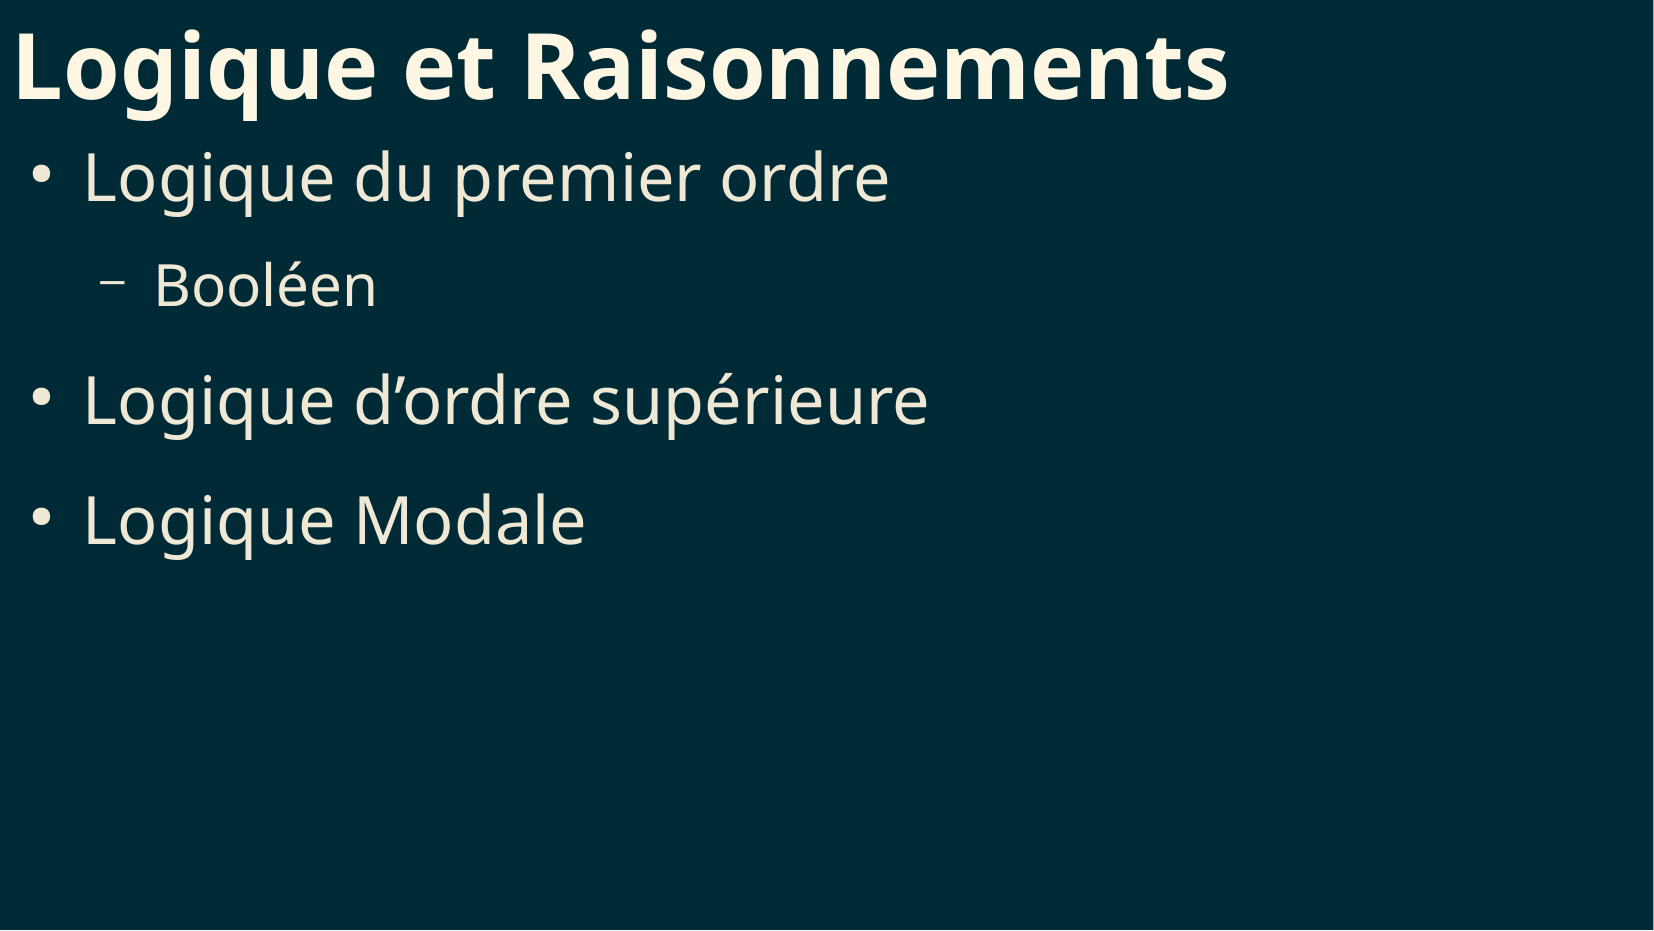

# Logique et Raisonnements
Logique du premier ordre
Booléen
Logique d’ordre supérieure
Logique Modale